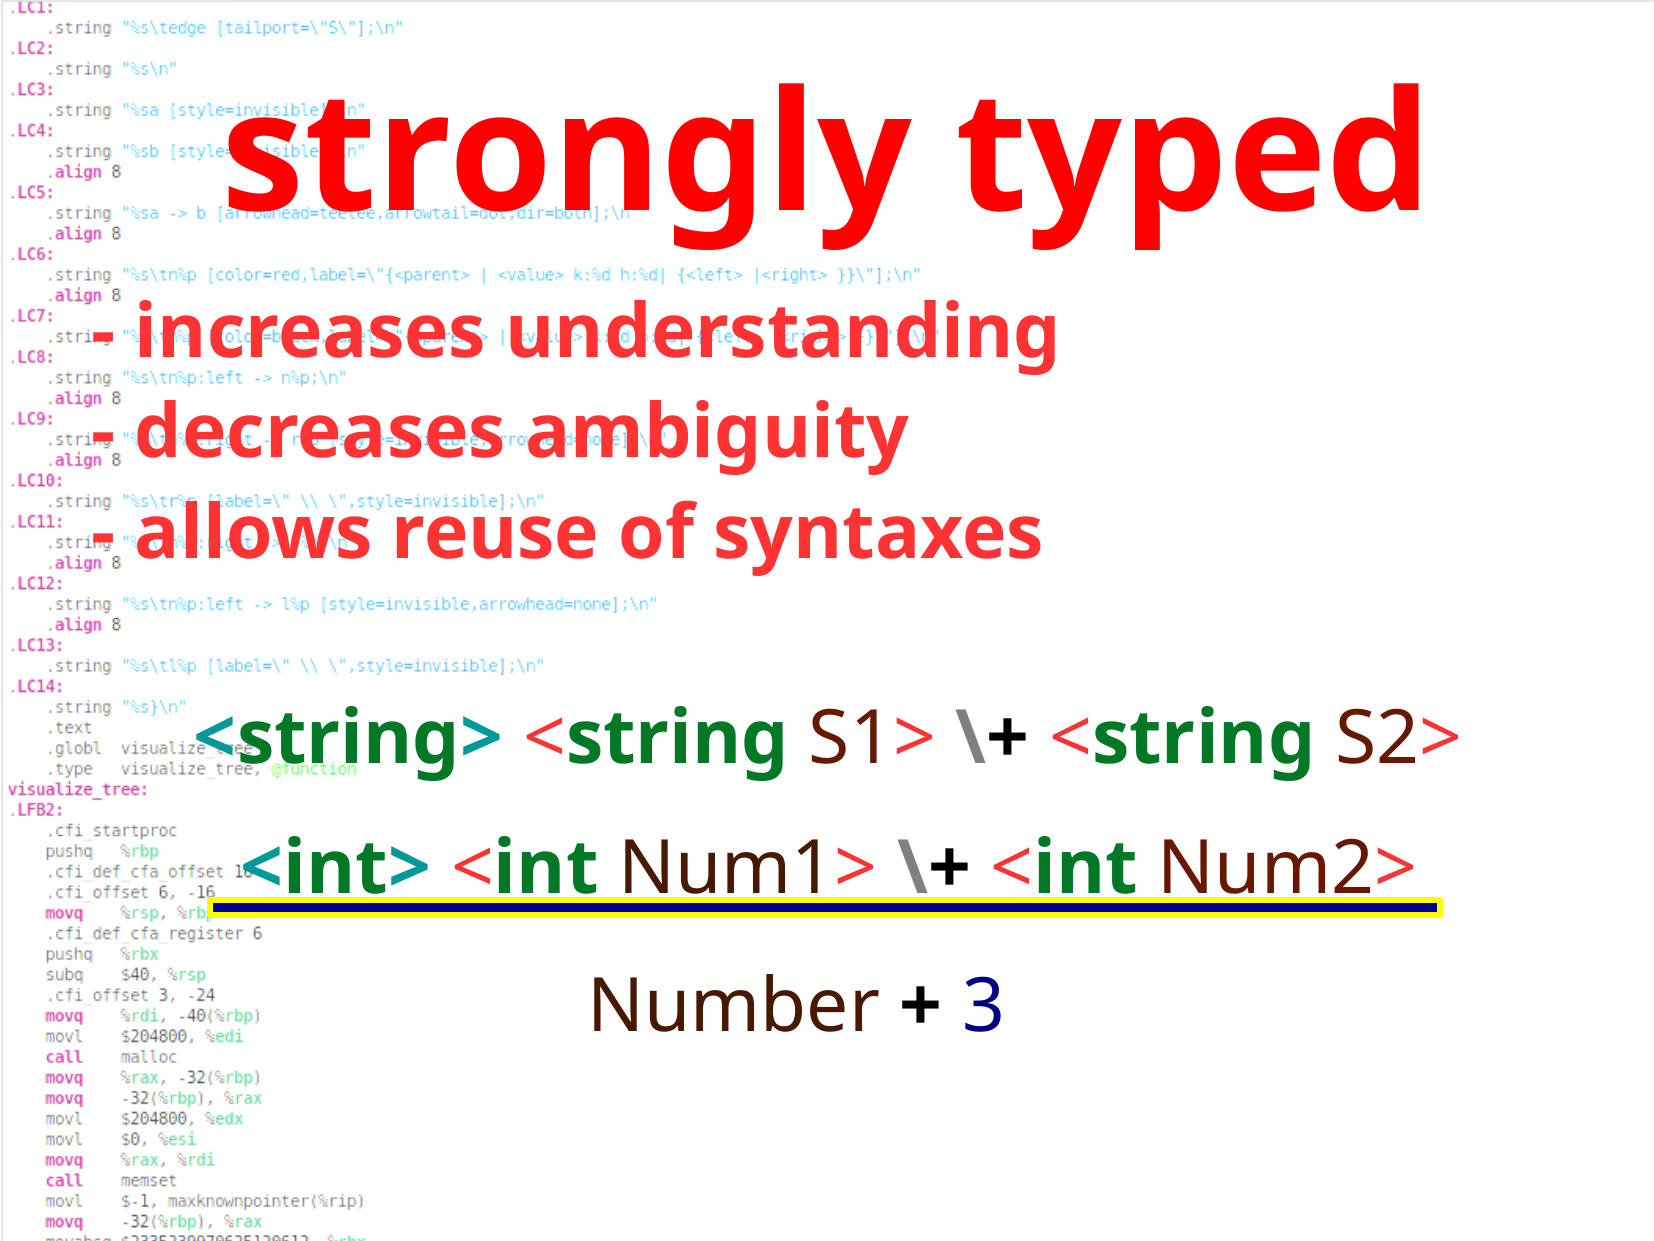

strongly typed
- increases understanding
- decreases ambiguity
- allows reuse of syntaxes
<string> <string S1> \+ <string S2>
<int> <int Num1> \+ <int Num2>
Number + 3